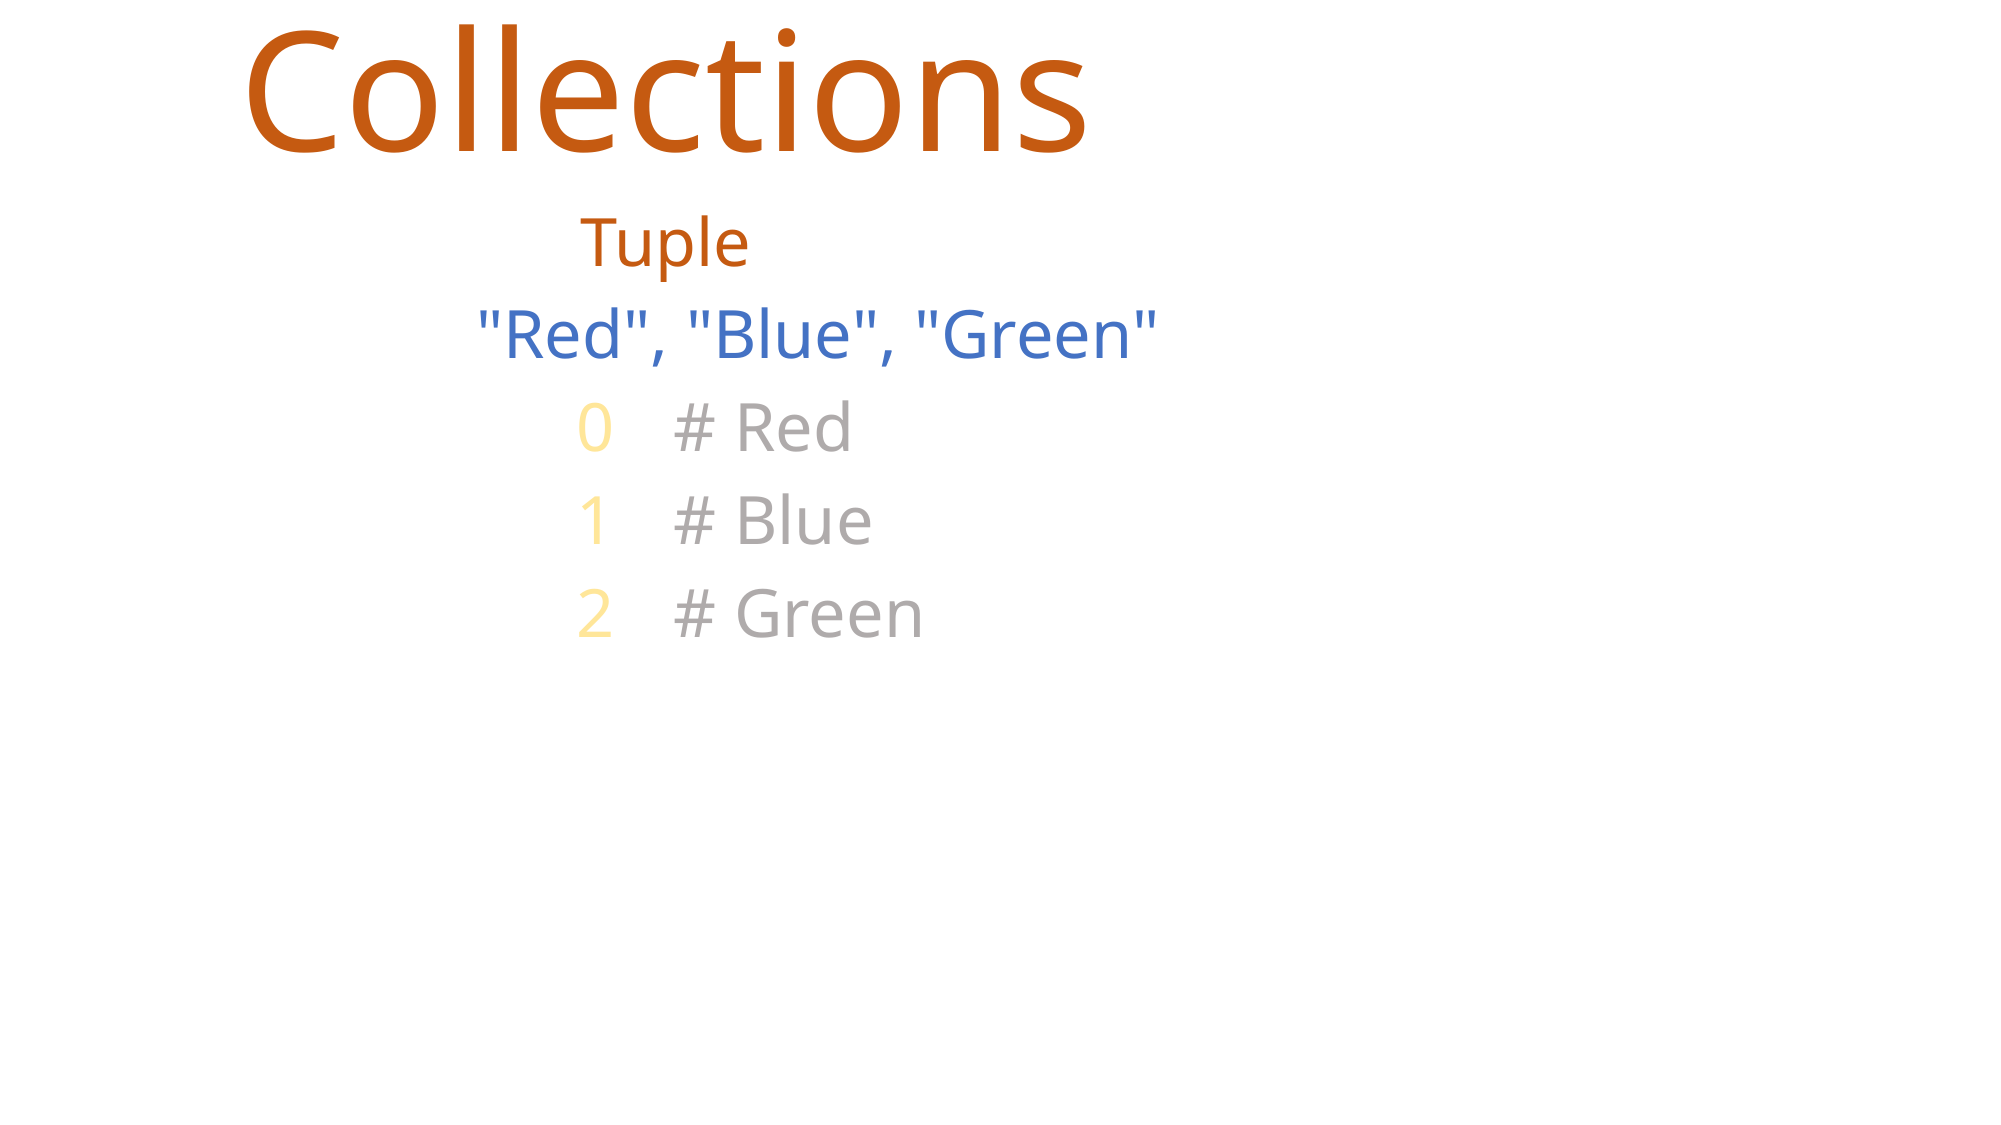

# Collections
Tuple
colours = ("Red", "Blue", "Green")
print(colours[0]) # Red
print(colours[1]) # Blue
print(colours[2]) # Green